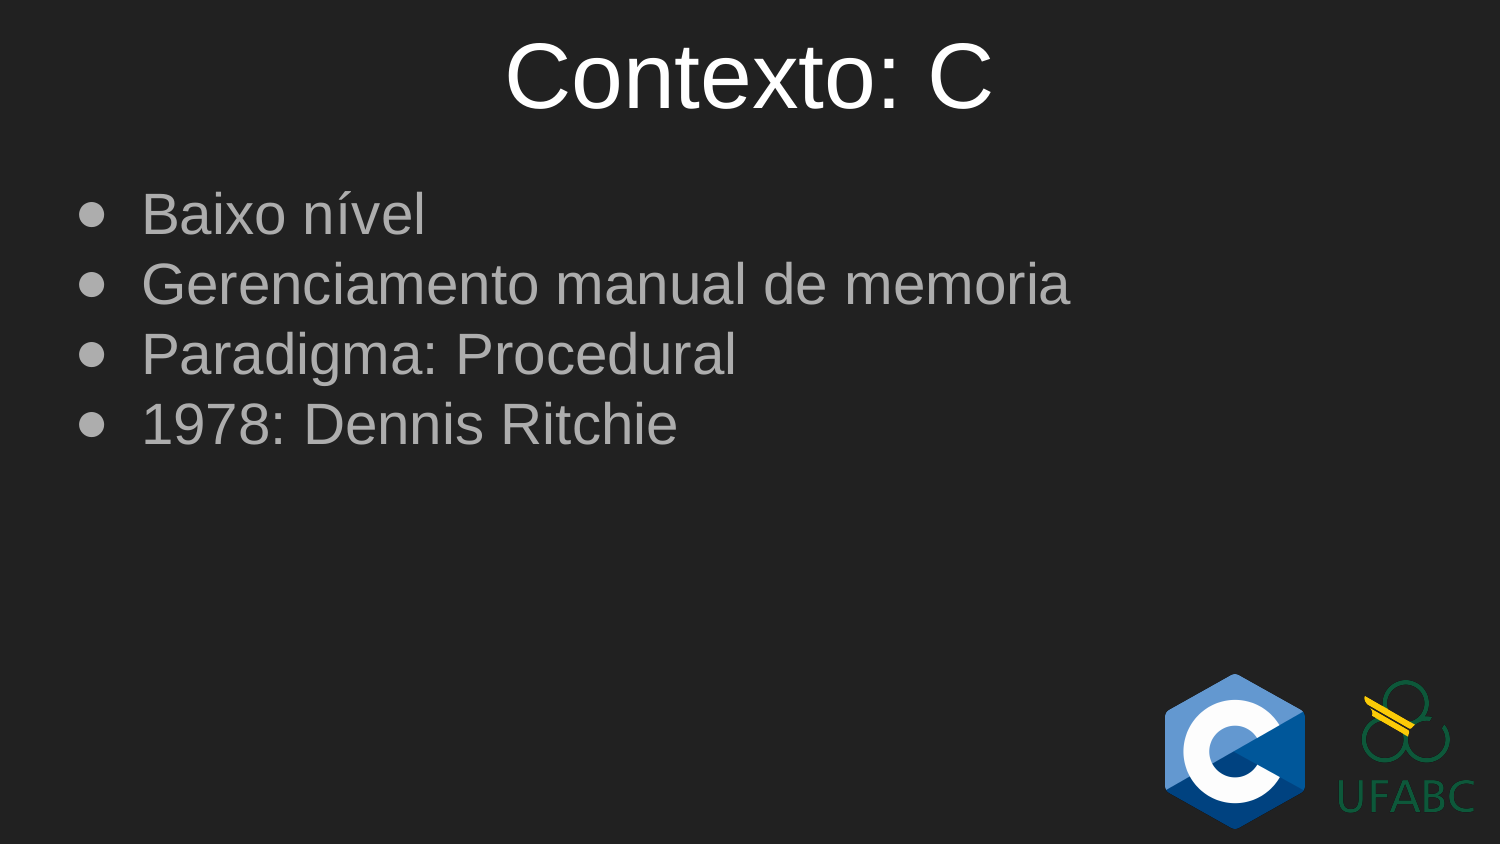

# Contexto: C
Baixo nível
Gerenciamento manual de memoria
Paradigma: Procedural
1978: Dennis Ritchie